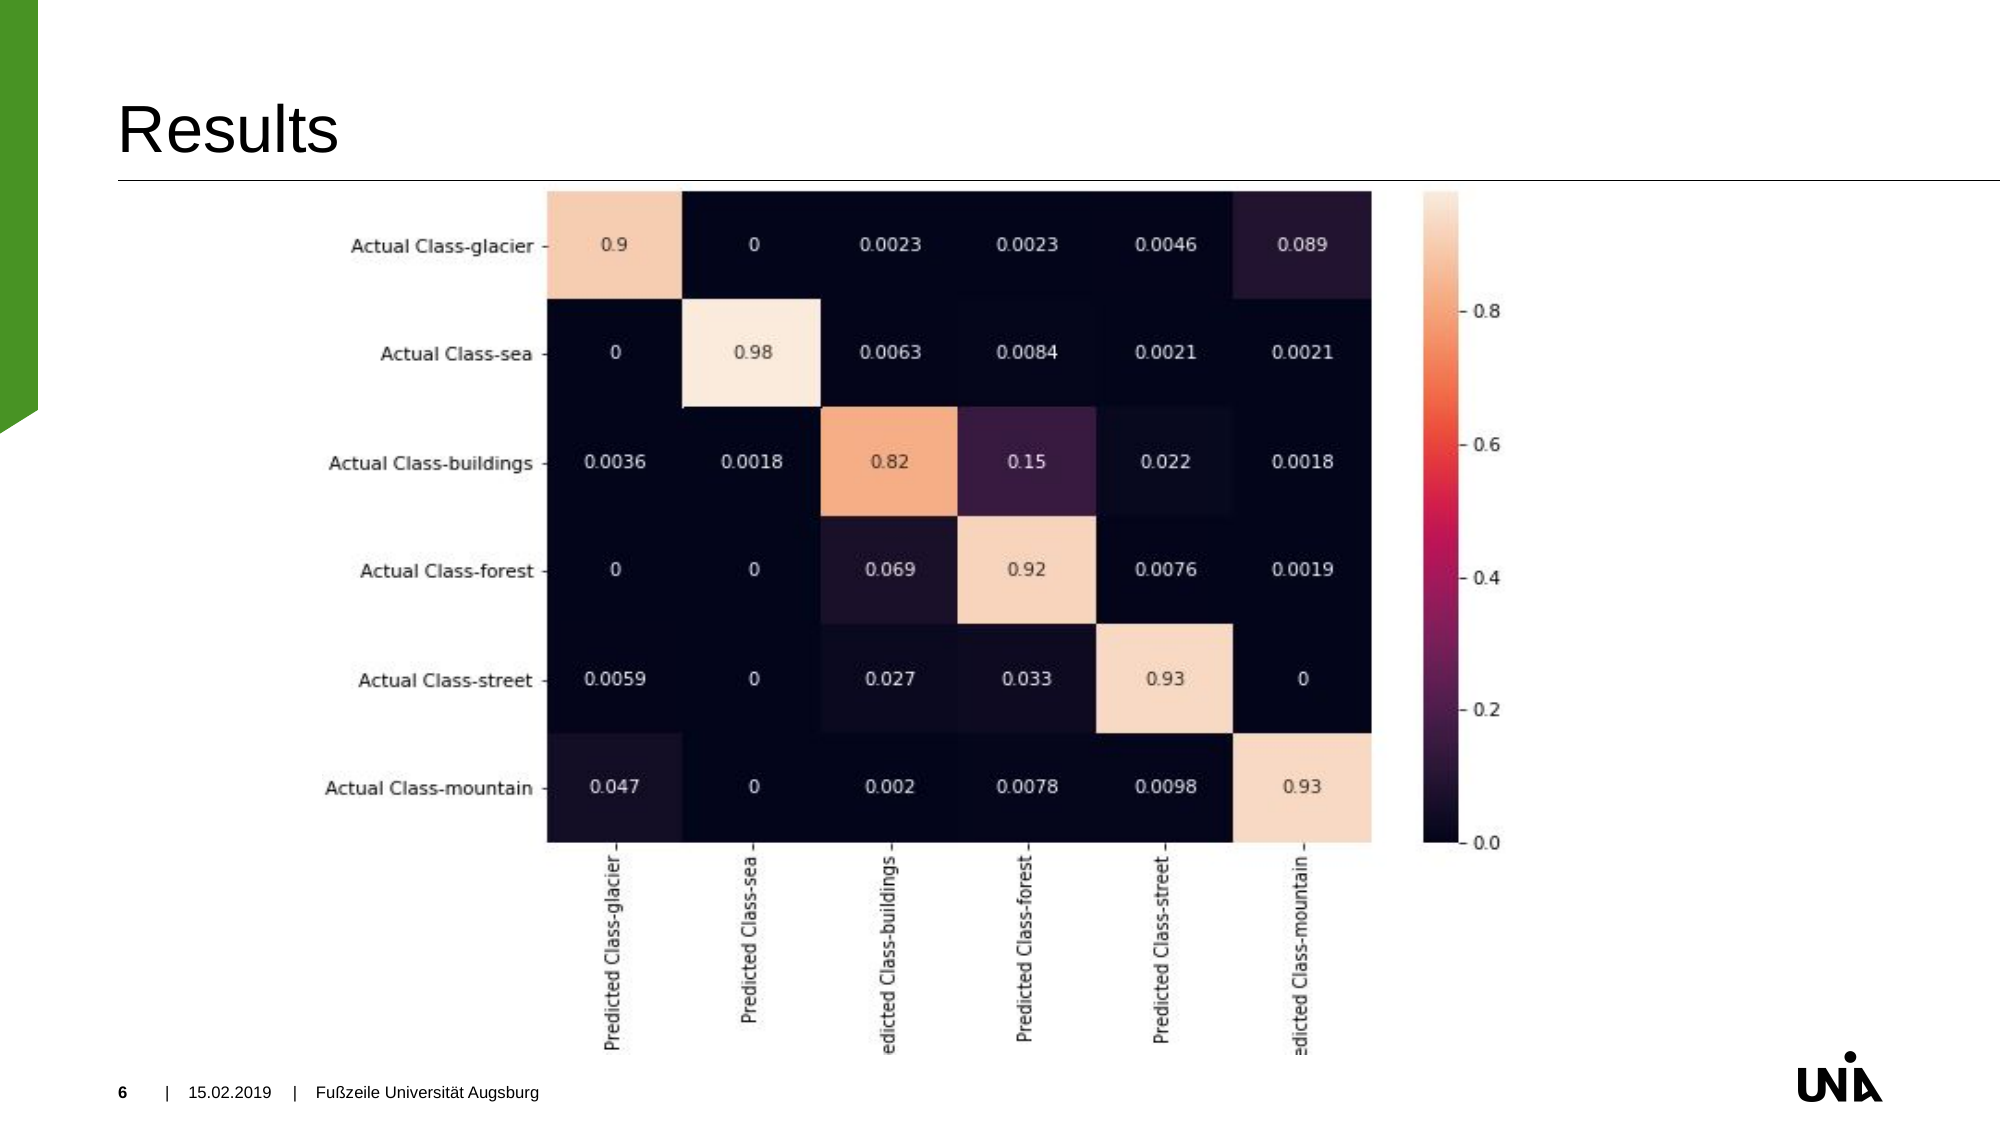

# Results
| 15.02.2019
| Fußzeile Universität Augsburg